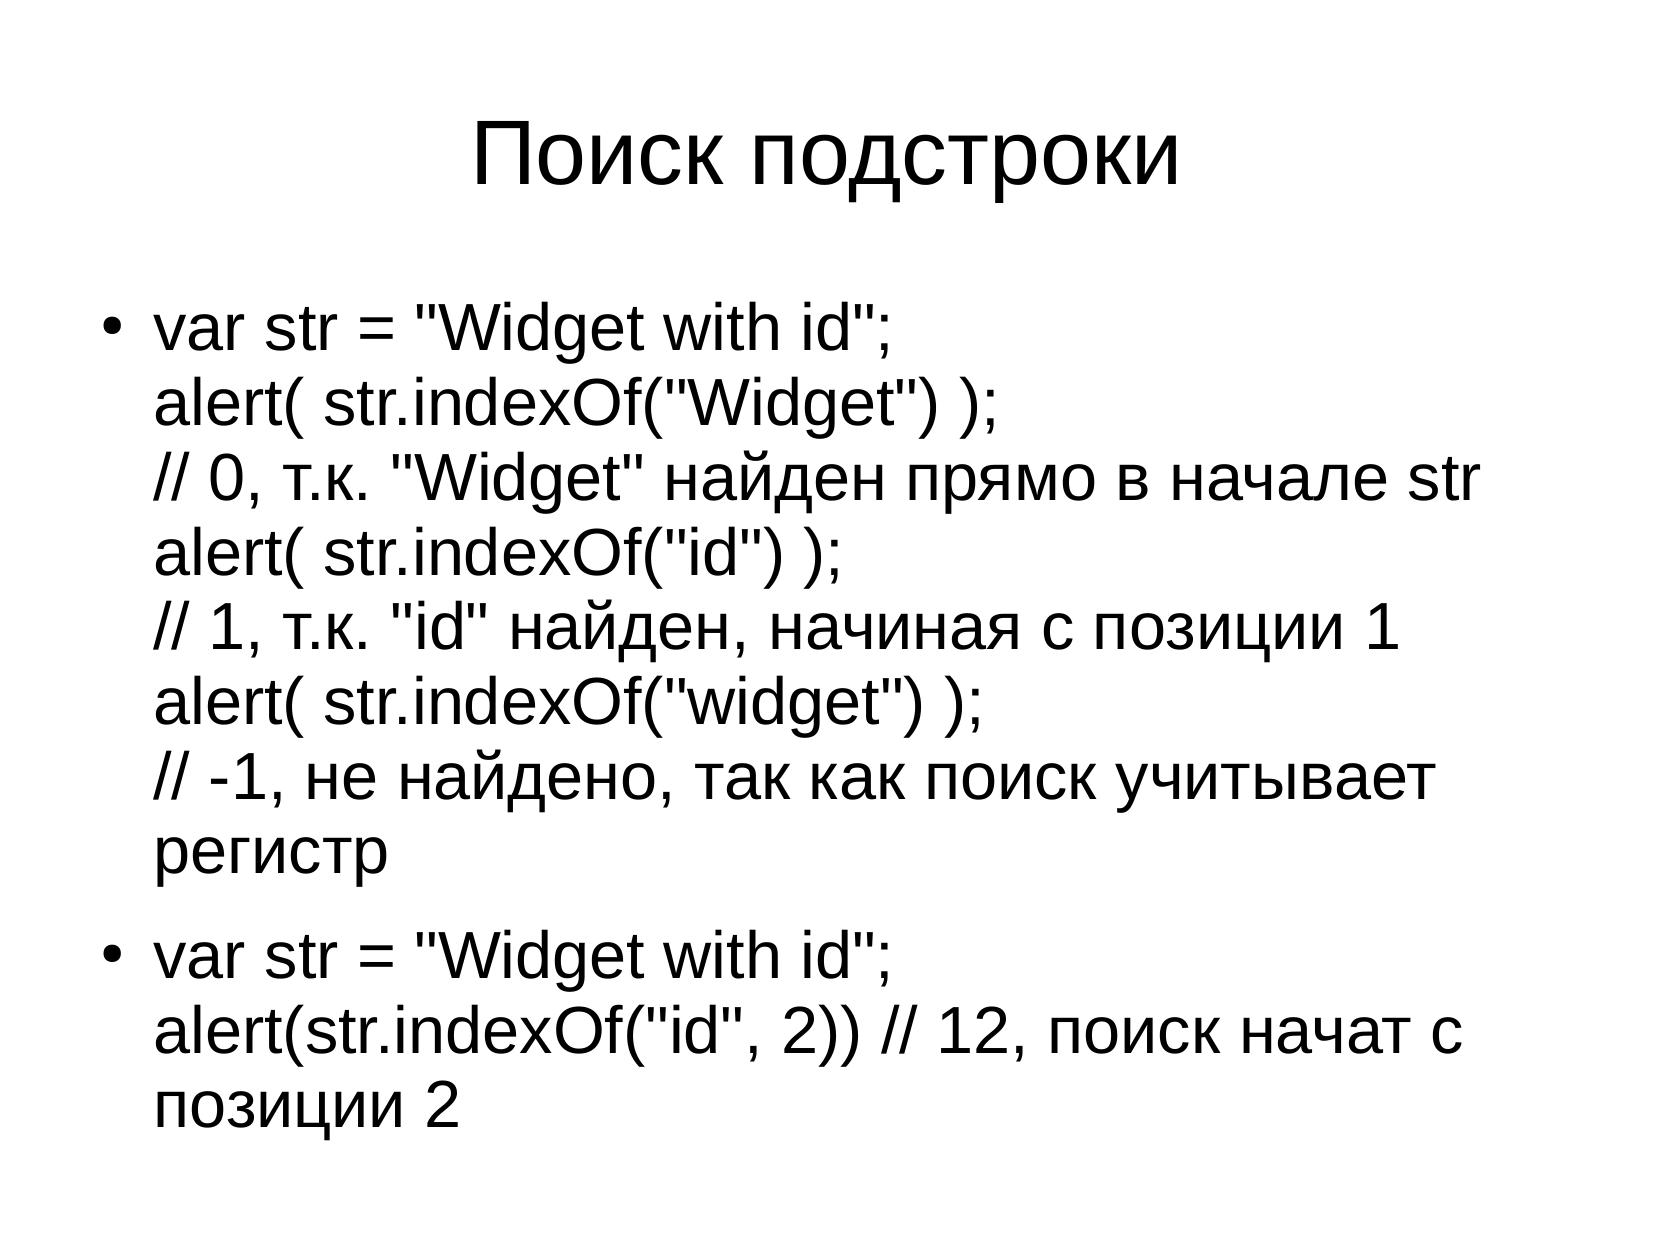

# Поиск подстроки
var str = "Widget with id";
alert( str.indexOf("Widget") );
// 0, т.к. "Widget" найден прямо в начале str
alert( str.indexOf("id") );
// 1, т.к. "id" найден, начиная с позиции 1
alert( str.indexOf("widget") );
// -1, не найдено, так как поиск учитывает регистр
var str = "Widget with id";
alert(str.indexOf("id", 2)) // 12, поиск начат с позиции 2